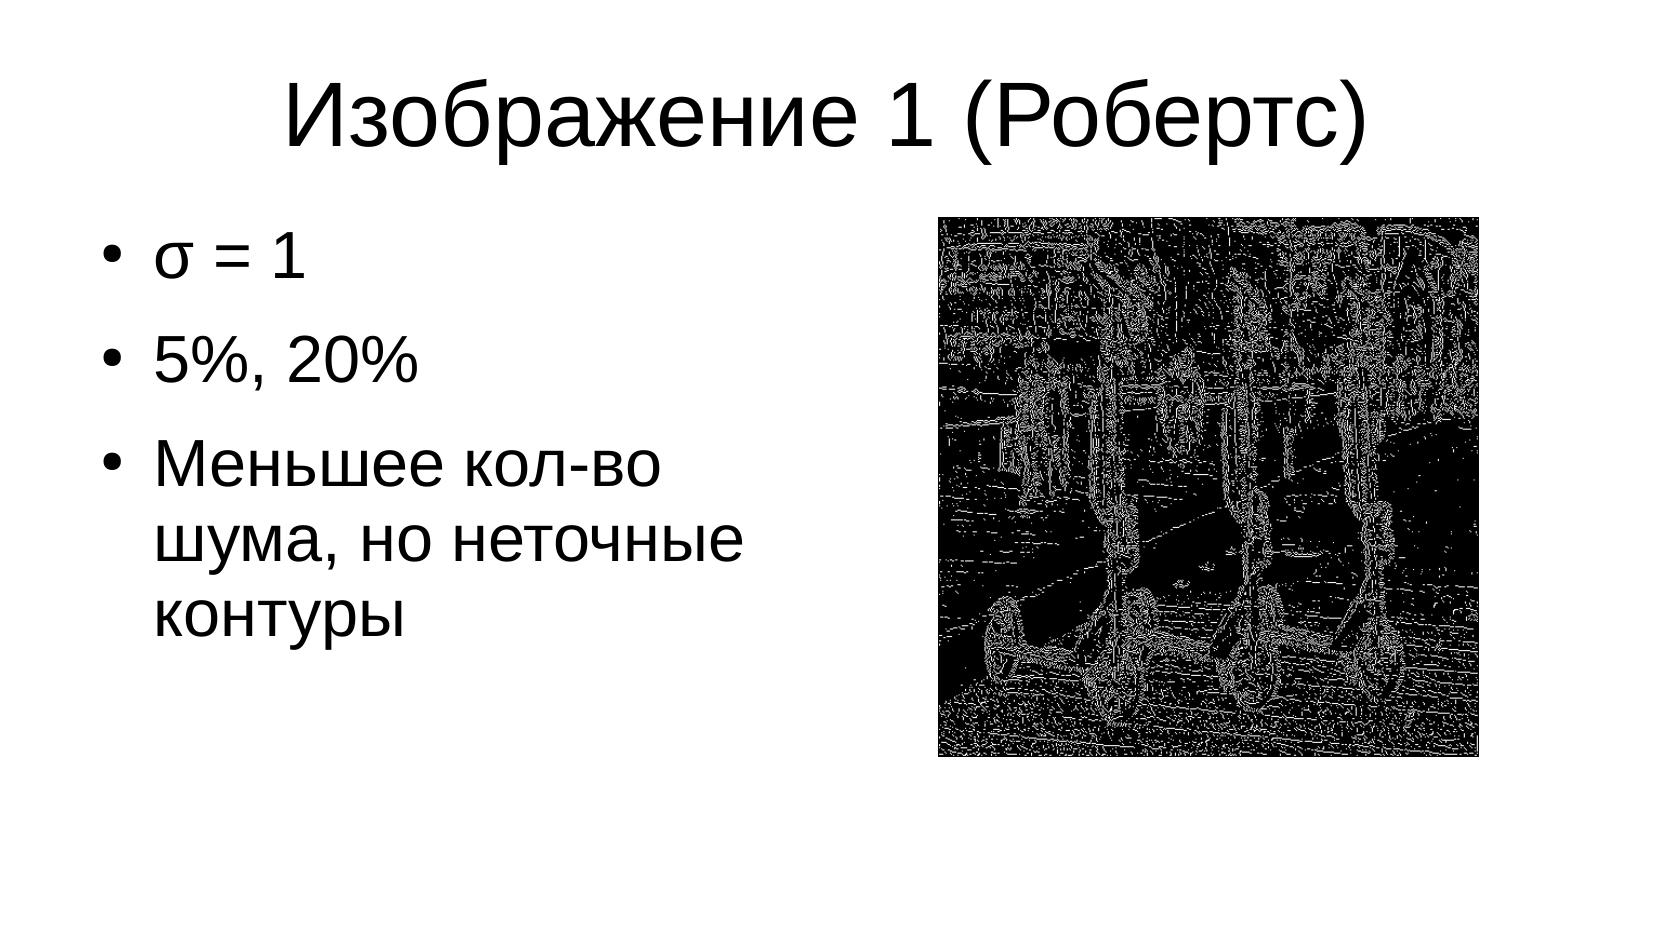

# Изображение 1 (Робертс)
σ = 1
5%, 20%
Меньшее кол-во шума, но неточные контуры